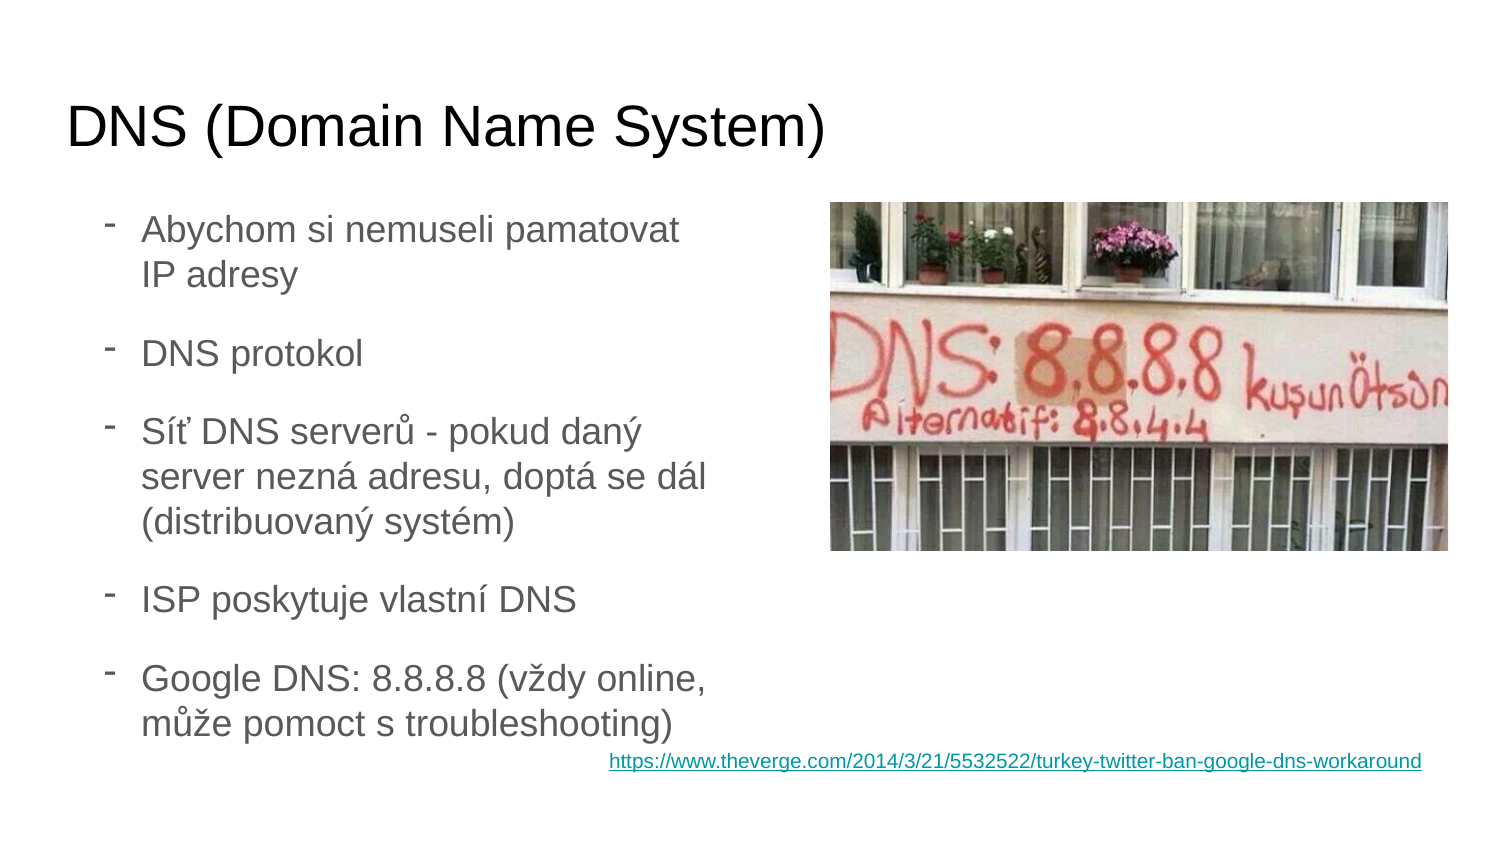

# DNS (Domain Name System)
Abychom si nemuseli pamatovat IP adresy
DNS protokol
Síť DNS serverů - pokud daný server nezná adresu, doptá se dál (distribuovaný systém)
ISP poskytuje vlastní DNS
Google DNS: 8.8.8.8 (vždy online, může pomoct s troubleshooting)
https://www.theverge.com/2014/3/21/5532522/turkey-twitter-ban-google-dns-workaround